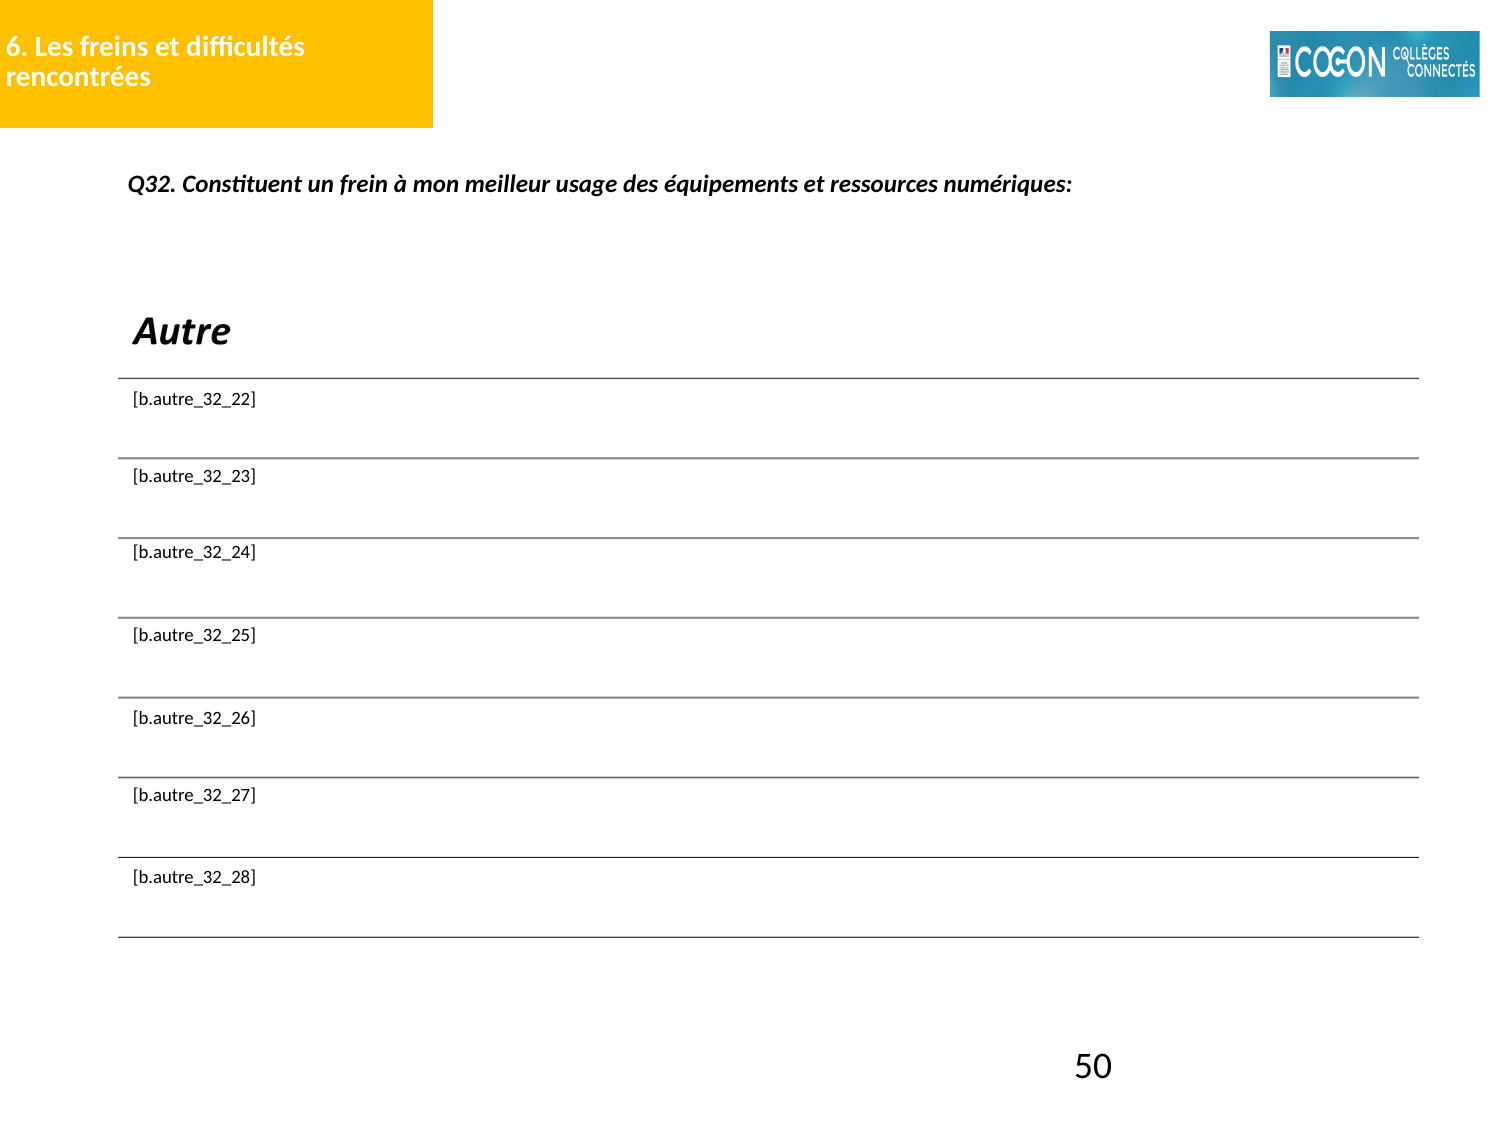

6. Les freins et difficultés rencontrées
Q32. Constituent un frein à mon meilleur usage des équipements et ressources numériques:
[b.autre_32_22]
[b.autre_32_23]
[b.autre_32_24]
[b.autre_32_25]
[b.autre_32_26]
[b.autre_32_27]
[b.autre_32_28]